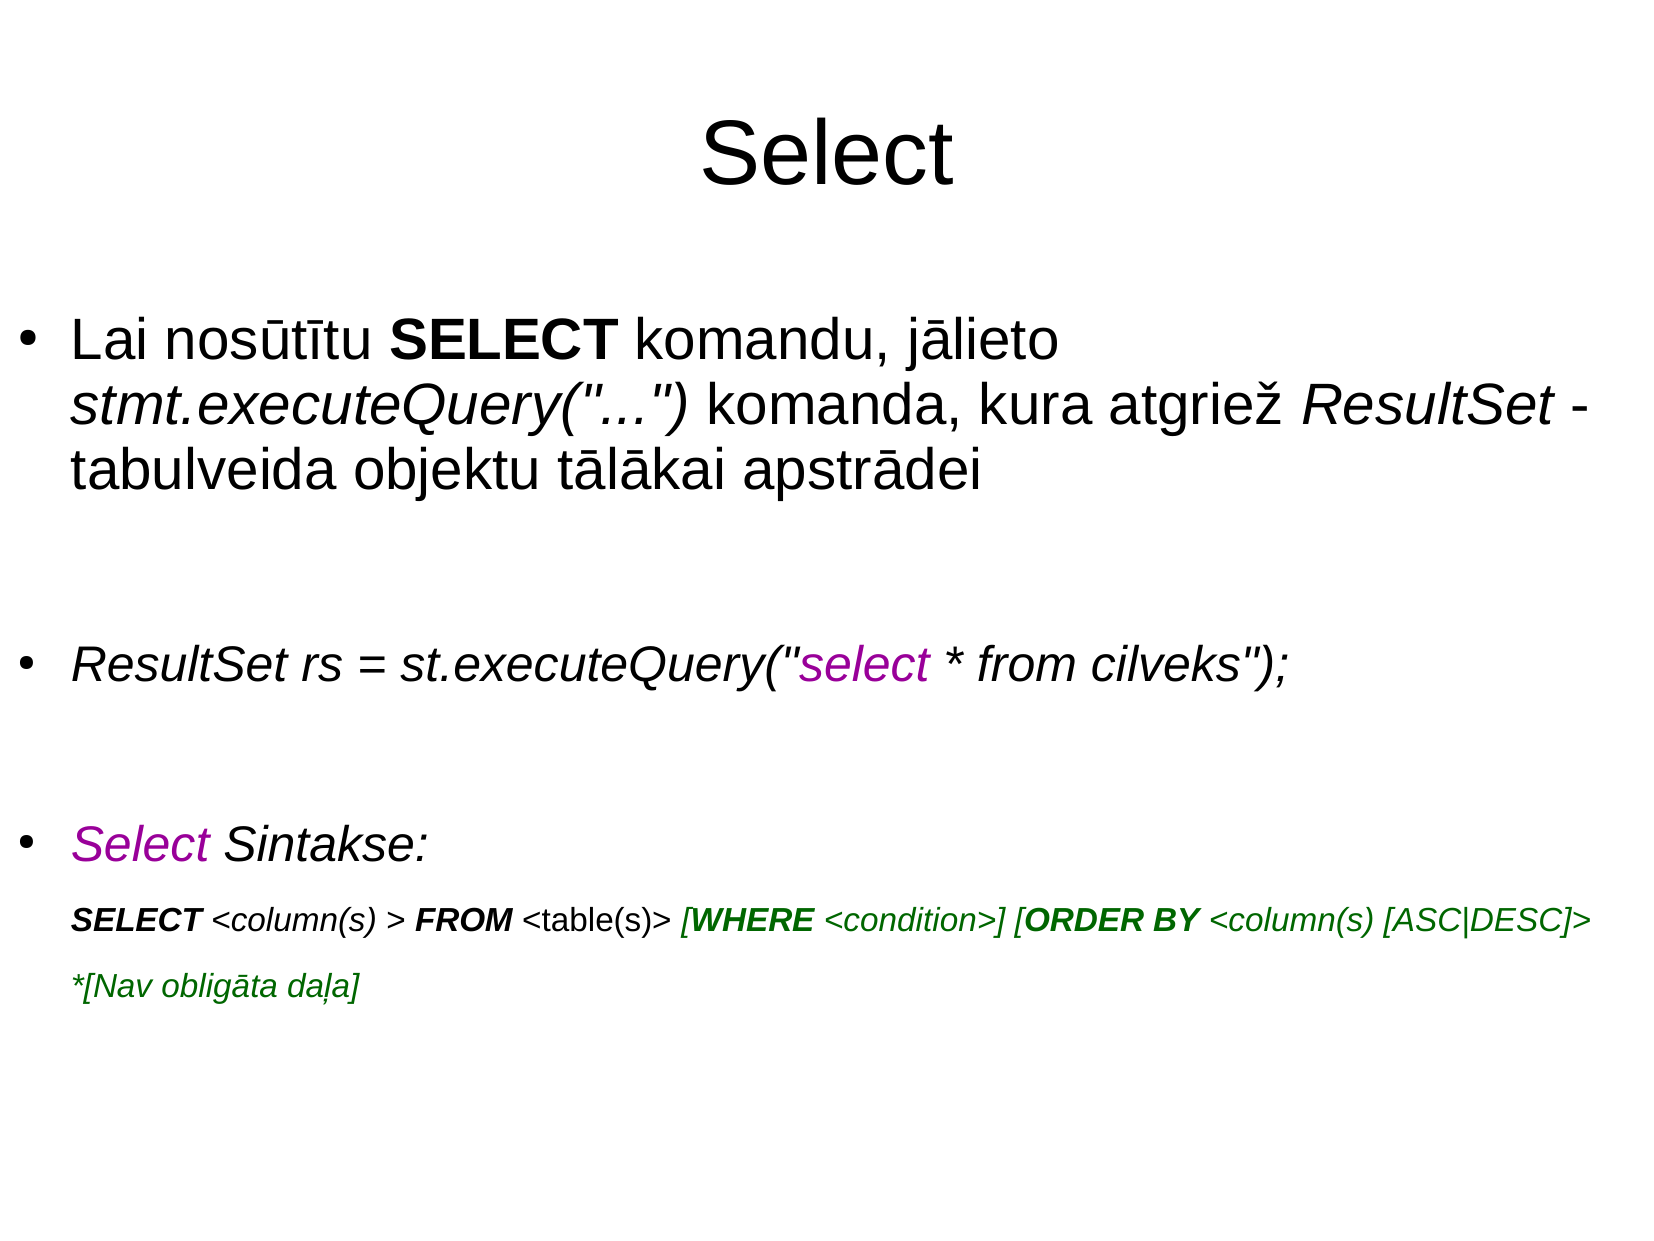

# Select
Lai nosūtītu SELECT komandu, jālieto stmt.executeQuery("...") komanda, kura atgriež ResultSet - tabulveida objektu tālākai apstrādei
ResultSet rs = st.executeQuery("select * from cilveks");
Select Sintakse:
SELECT <column(s) > FROM <table(s)> [WHERE <condition>] [ORDER BY <column(s) [ASC|DESC]>
*[Nav obligāta daļa]